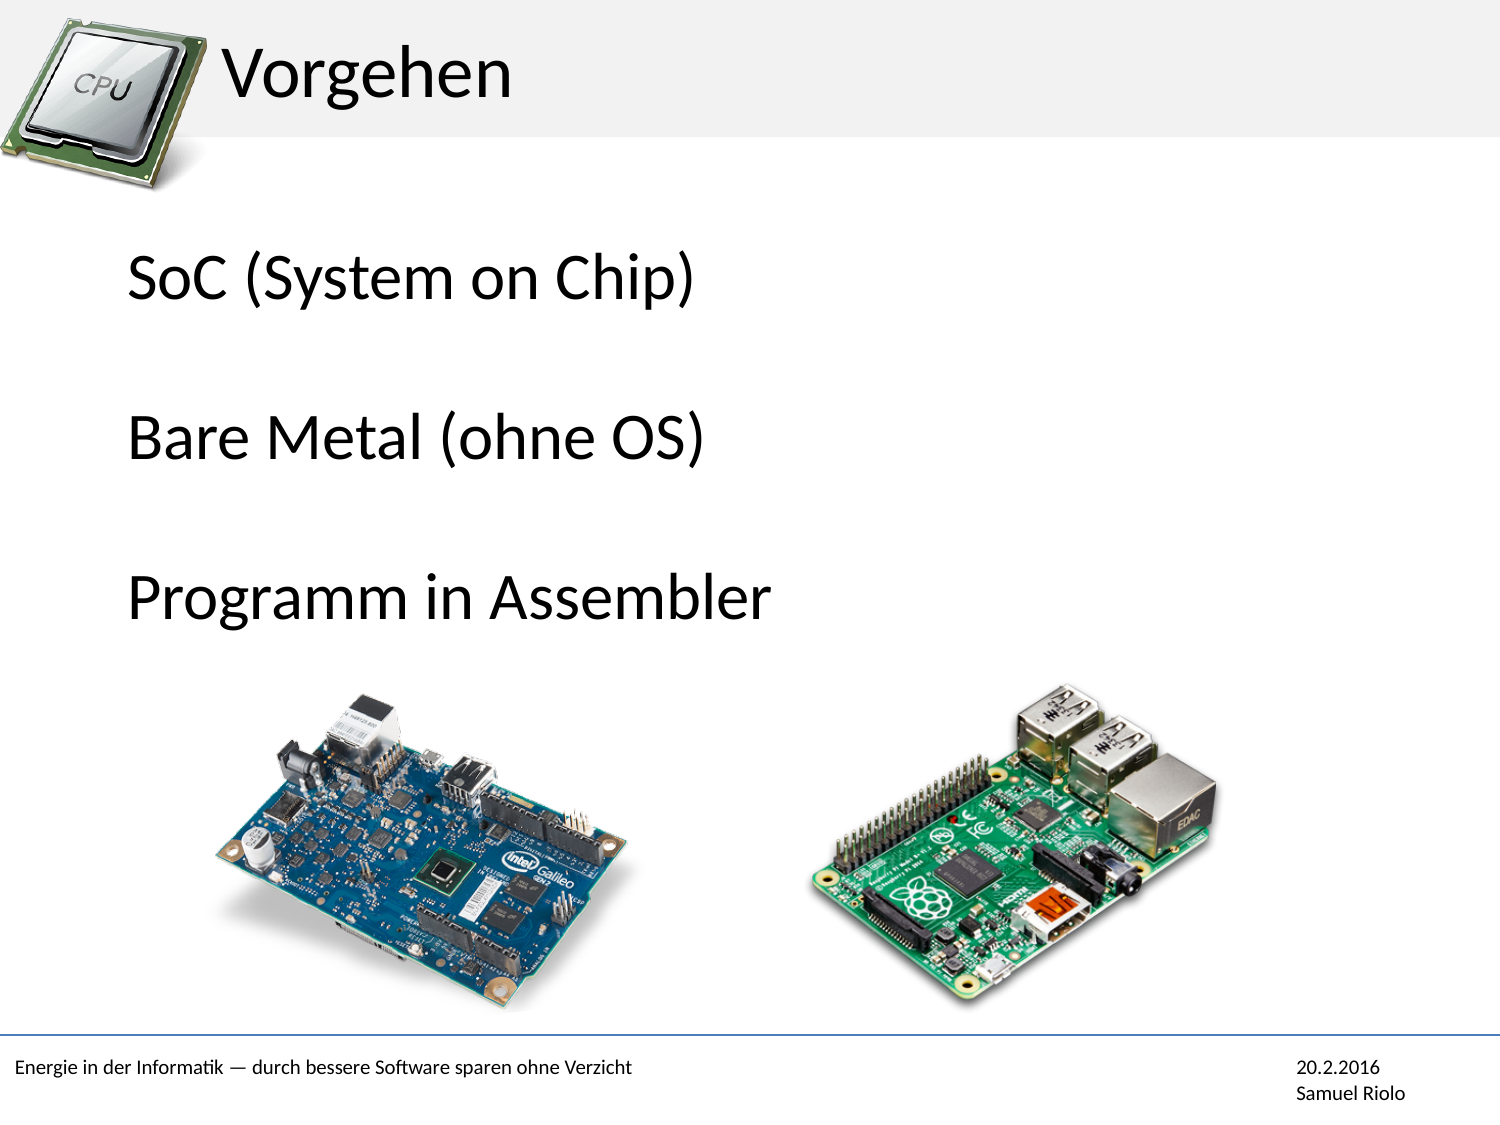

Vorgehen
# SoC (System on Chip) Bare Metal (ohne OS) Programm in Assembler
Energie in der Informatik — durch bessere Software sparen ohne Verzicht
20.2.2016
Samuel Riolo